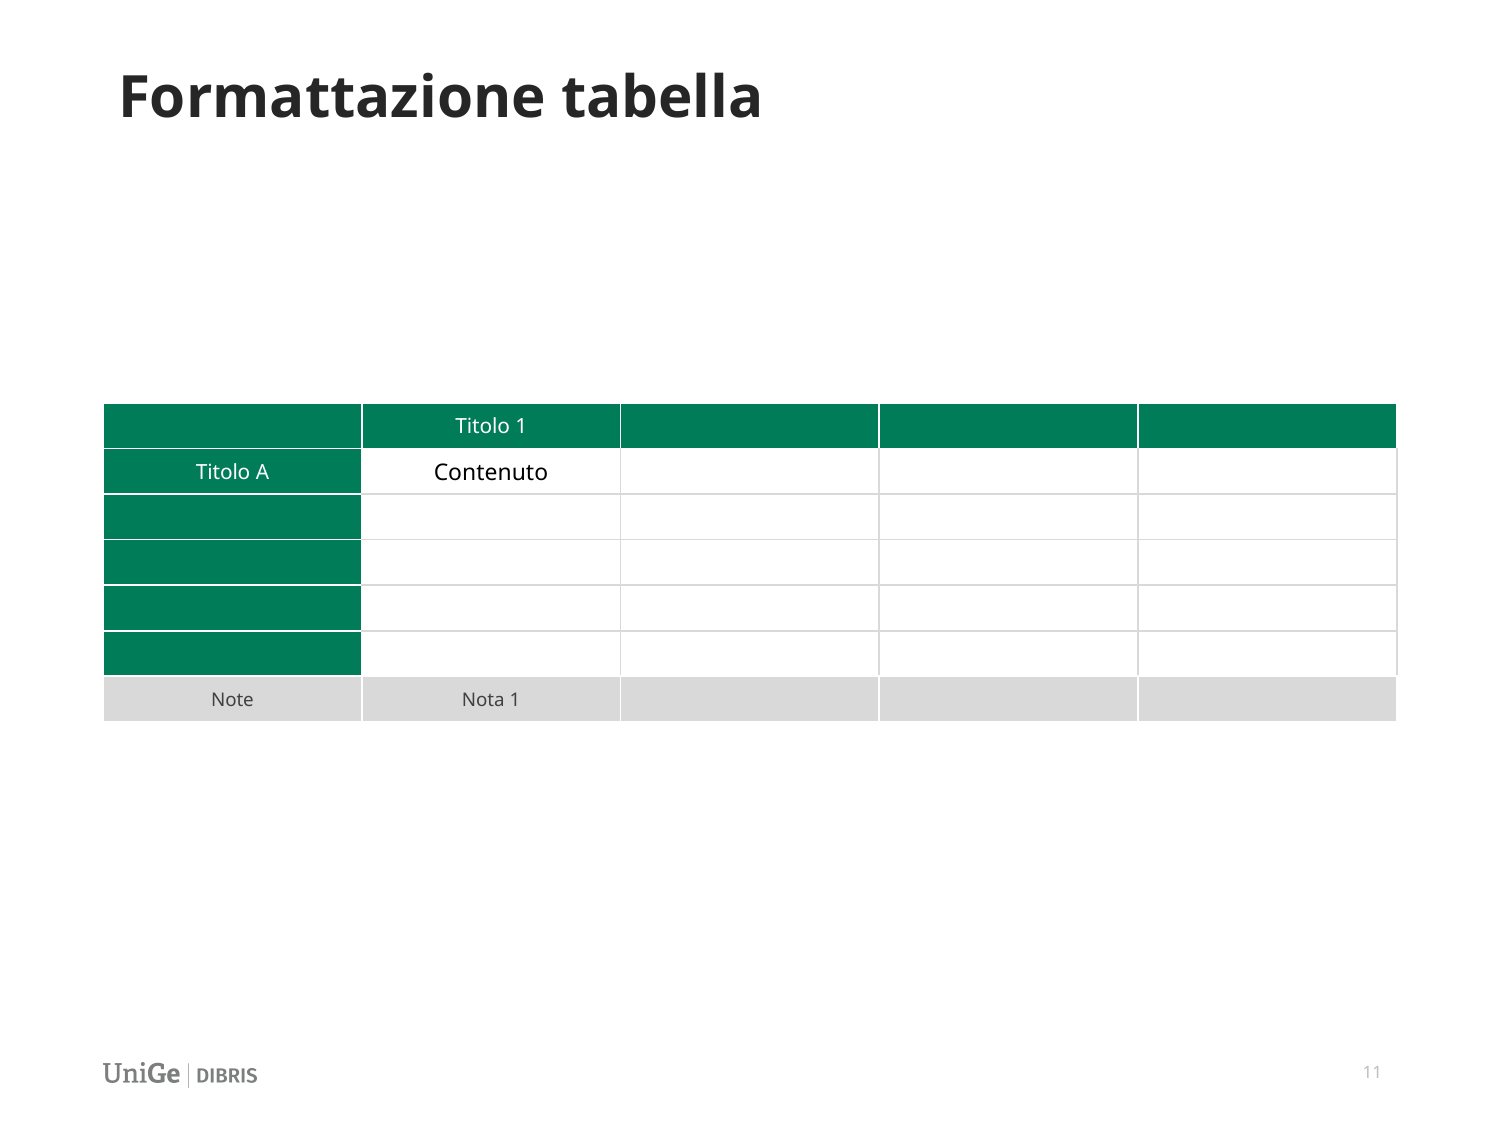

# Formattazione tabella
| | Titolo 1 | | | |
| --- | --- | --- | --- | --- |
| Titolo A | Contenuto | | | |
| | | | | |
| | | | | |
| | | | | |
| | | | | |
| Note | Nota 1 | | | |
11